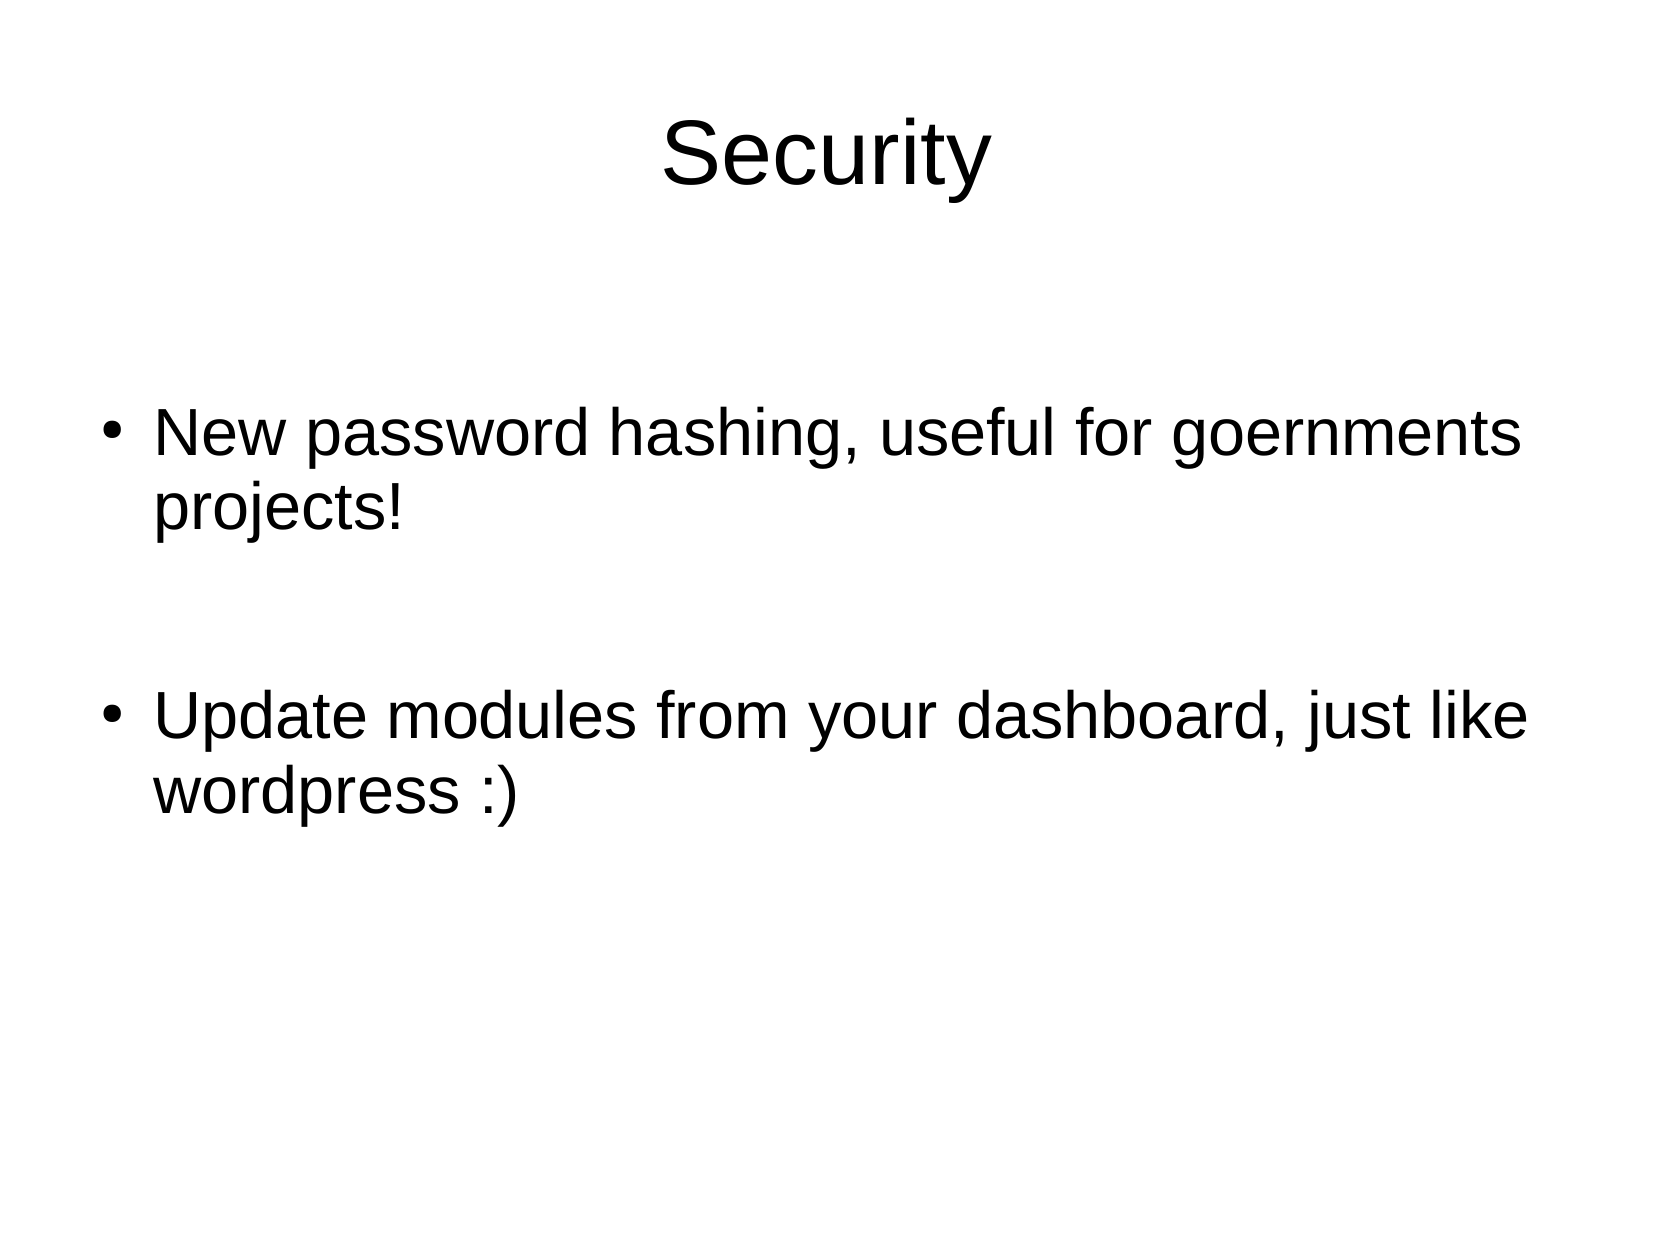

# Security
New password hashing, useful for goernments projects!
Update modules from your dashboard, just like wordpress :)